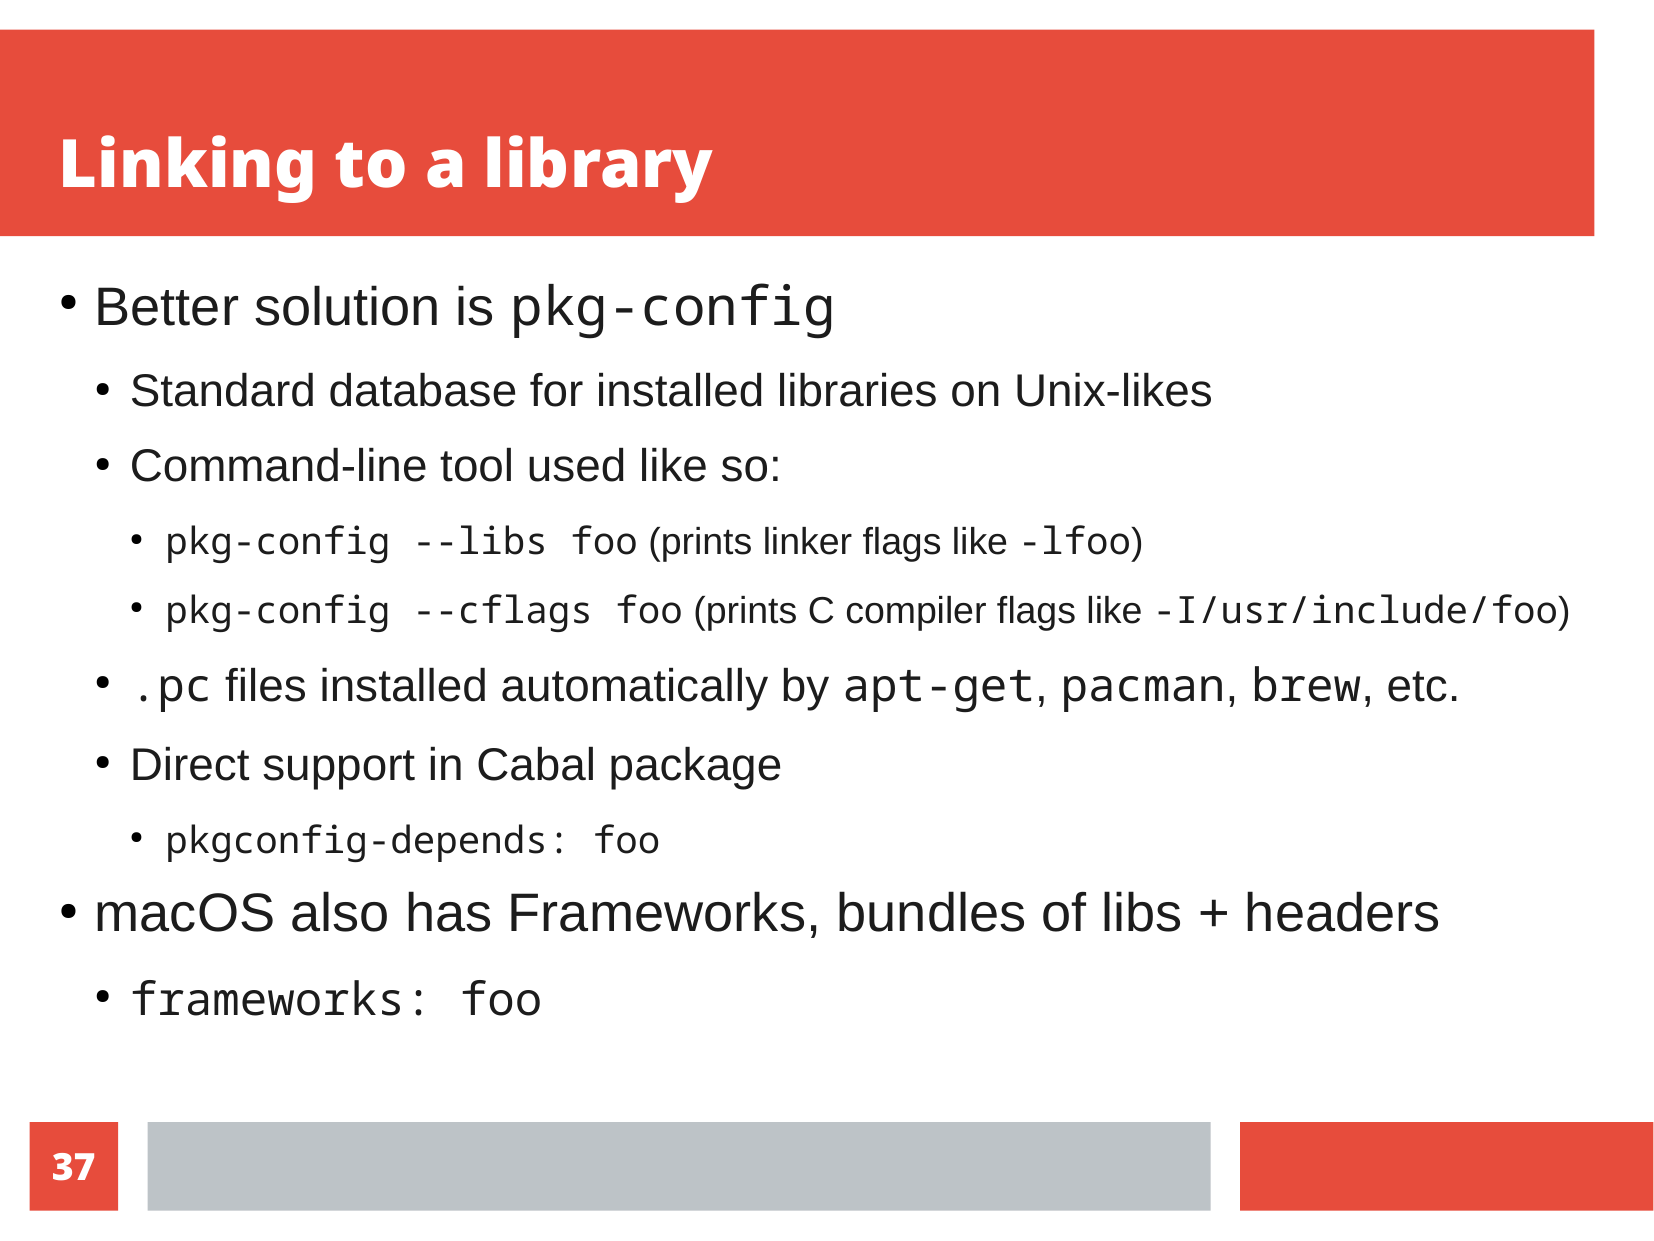

# Linking to a library
Better solution is pkg-config
Standard database for installed libraries on Unix-likes
Command-line tool used like so:
pkg-config --libs foo (prints linker flags like -lfoo)
pkg-config --cflags foo (prints C compiler flags like -I/usr/include/foo)
.pc files installed automatically by apt-get, pacman, brew, etc.
Direct support in Cabal package
pkgconfig-depends: foo
macOS also has Frameworks, bundles of libs + headers
frameworks: foo
37